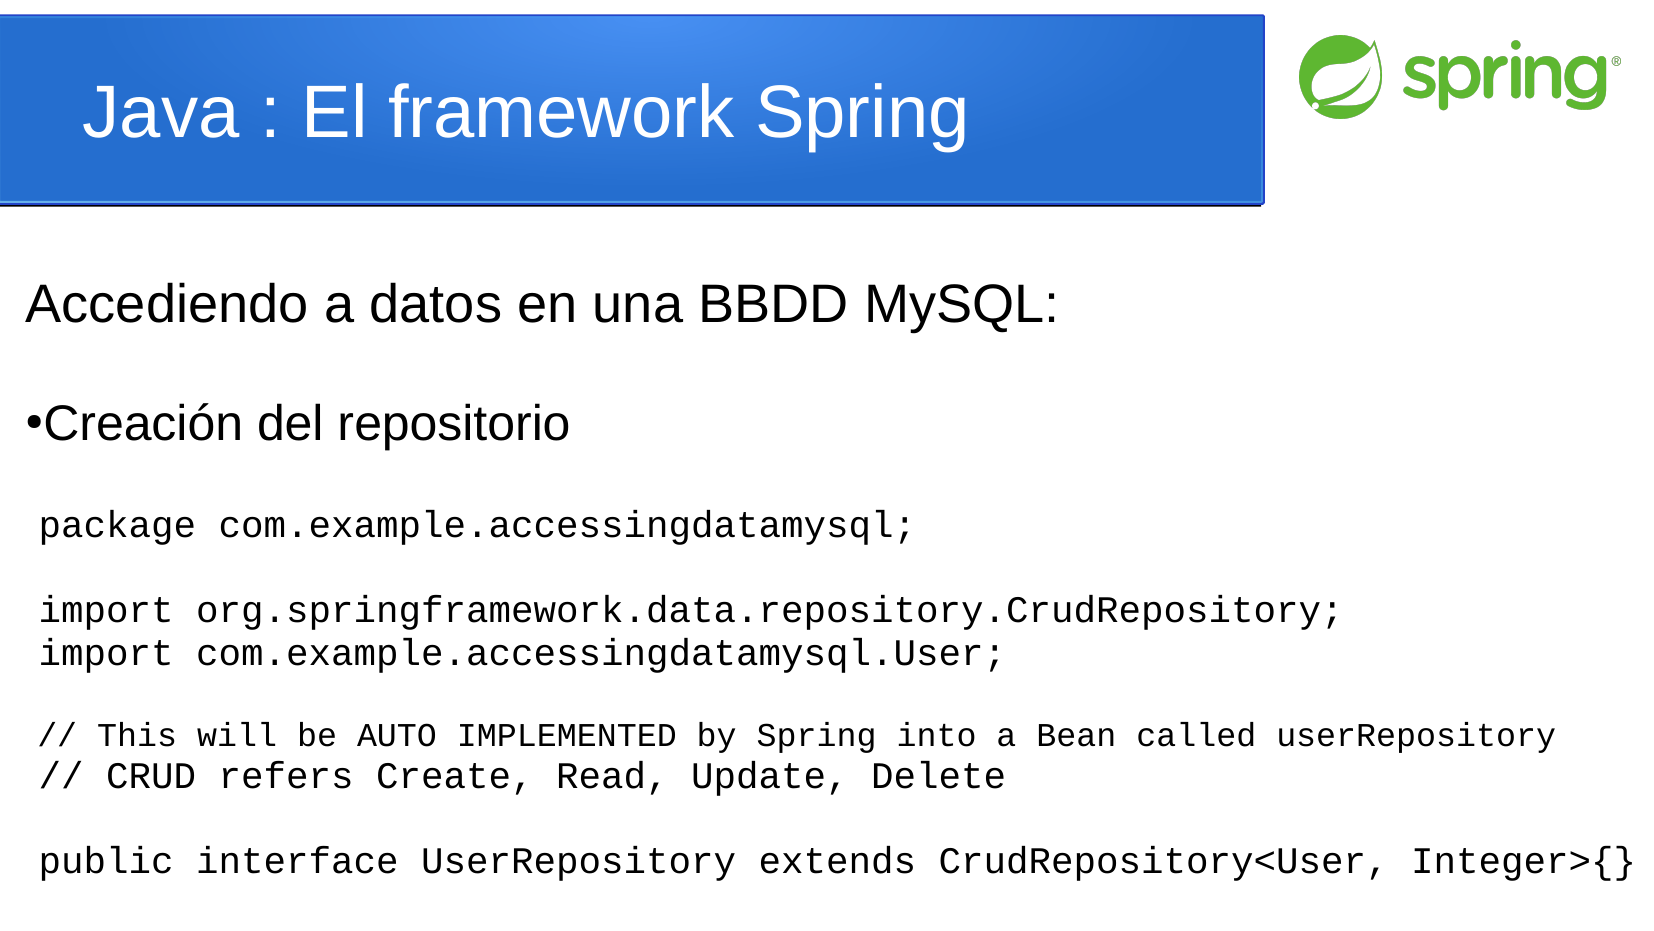

# Java : El framework Spring
Accediendo a datos en una BBDD MySQL:
Creación del repositorio
package com.example.accessingdatamysql;
import org.springframework.data.repository.CrudRepository;
import com.example.accessingdatamysql.User;
// This will be AUTO IMPLEMENTED by Spring into a Bean called userRepository
// CRUD refers Create, Read, Update, Delete
public interface UserRepository extends CrudRepository<User, Integer>{}